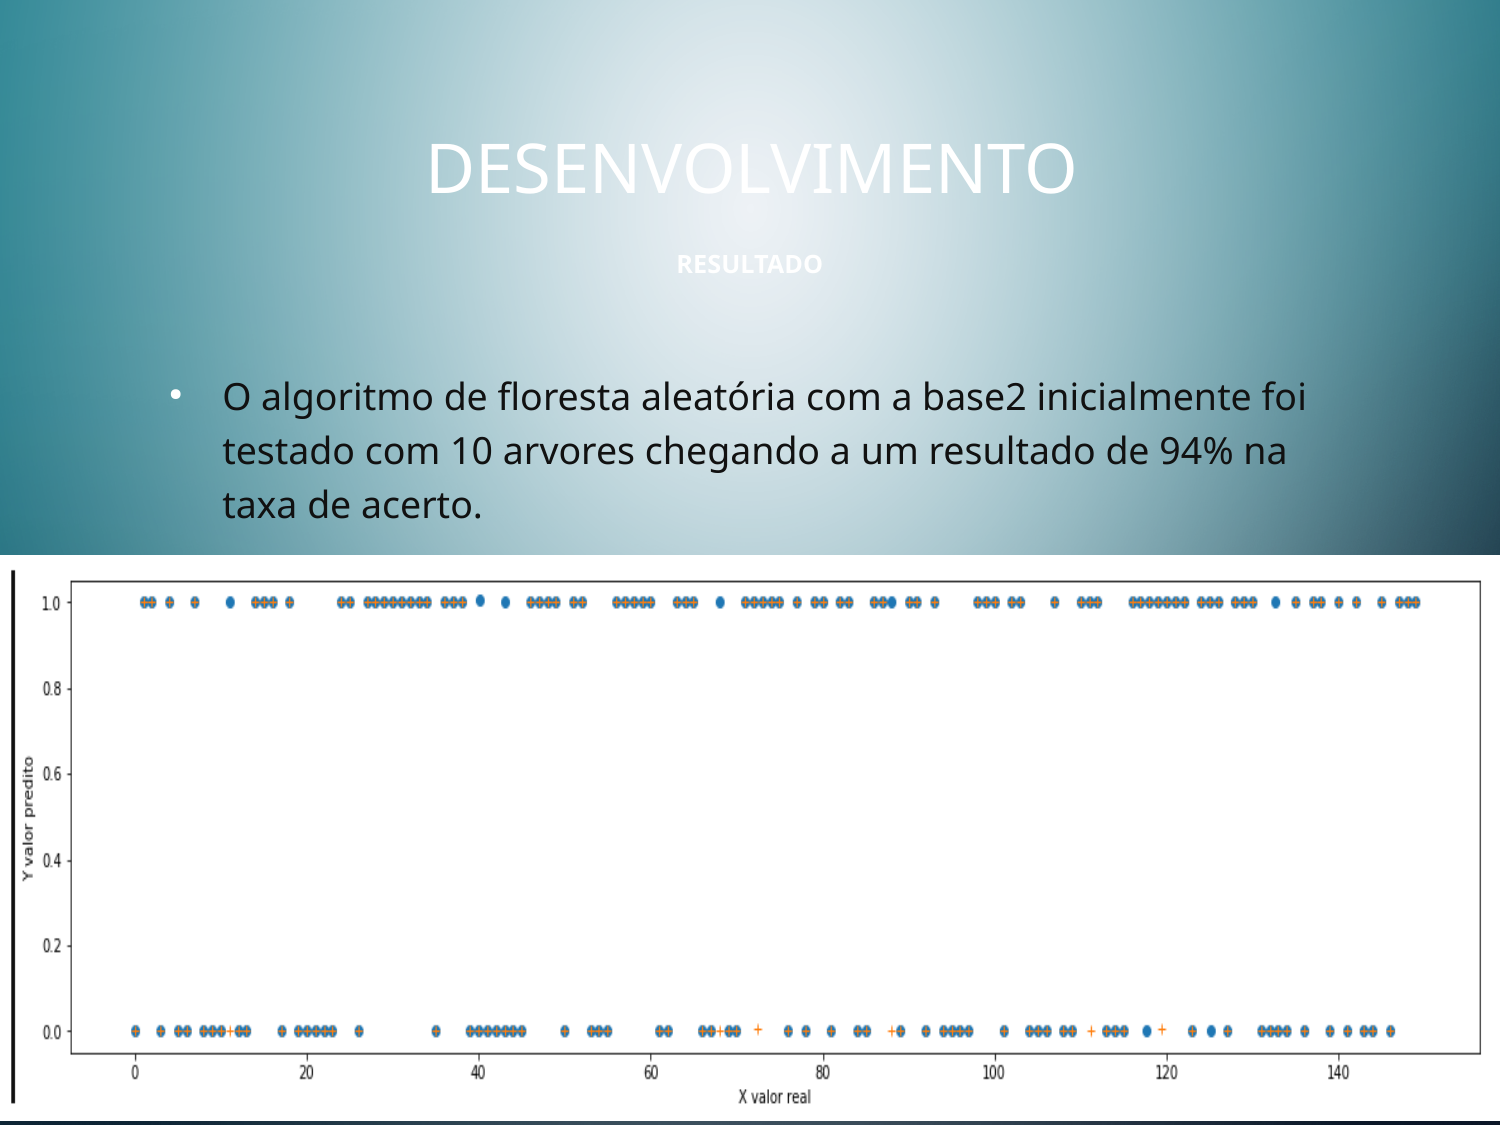

Desenvolvimento
# Resultado
O algoritmo de floresta aleatória com a base2 inicialmente foi testado com 10 arvores chegando a um resultado de 94% na taxa de acerto.